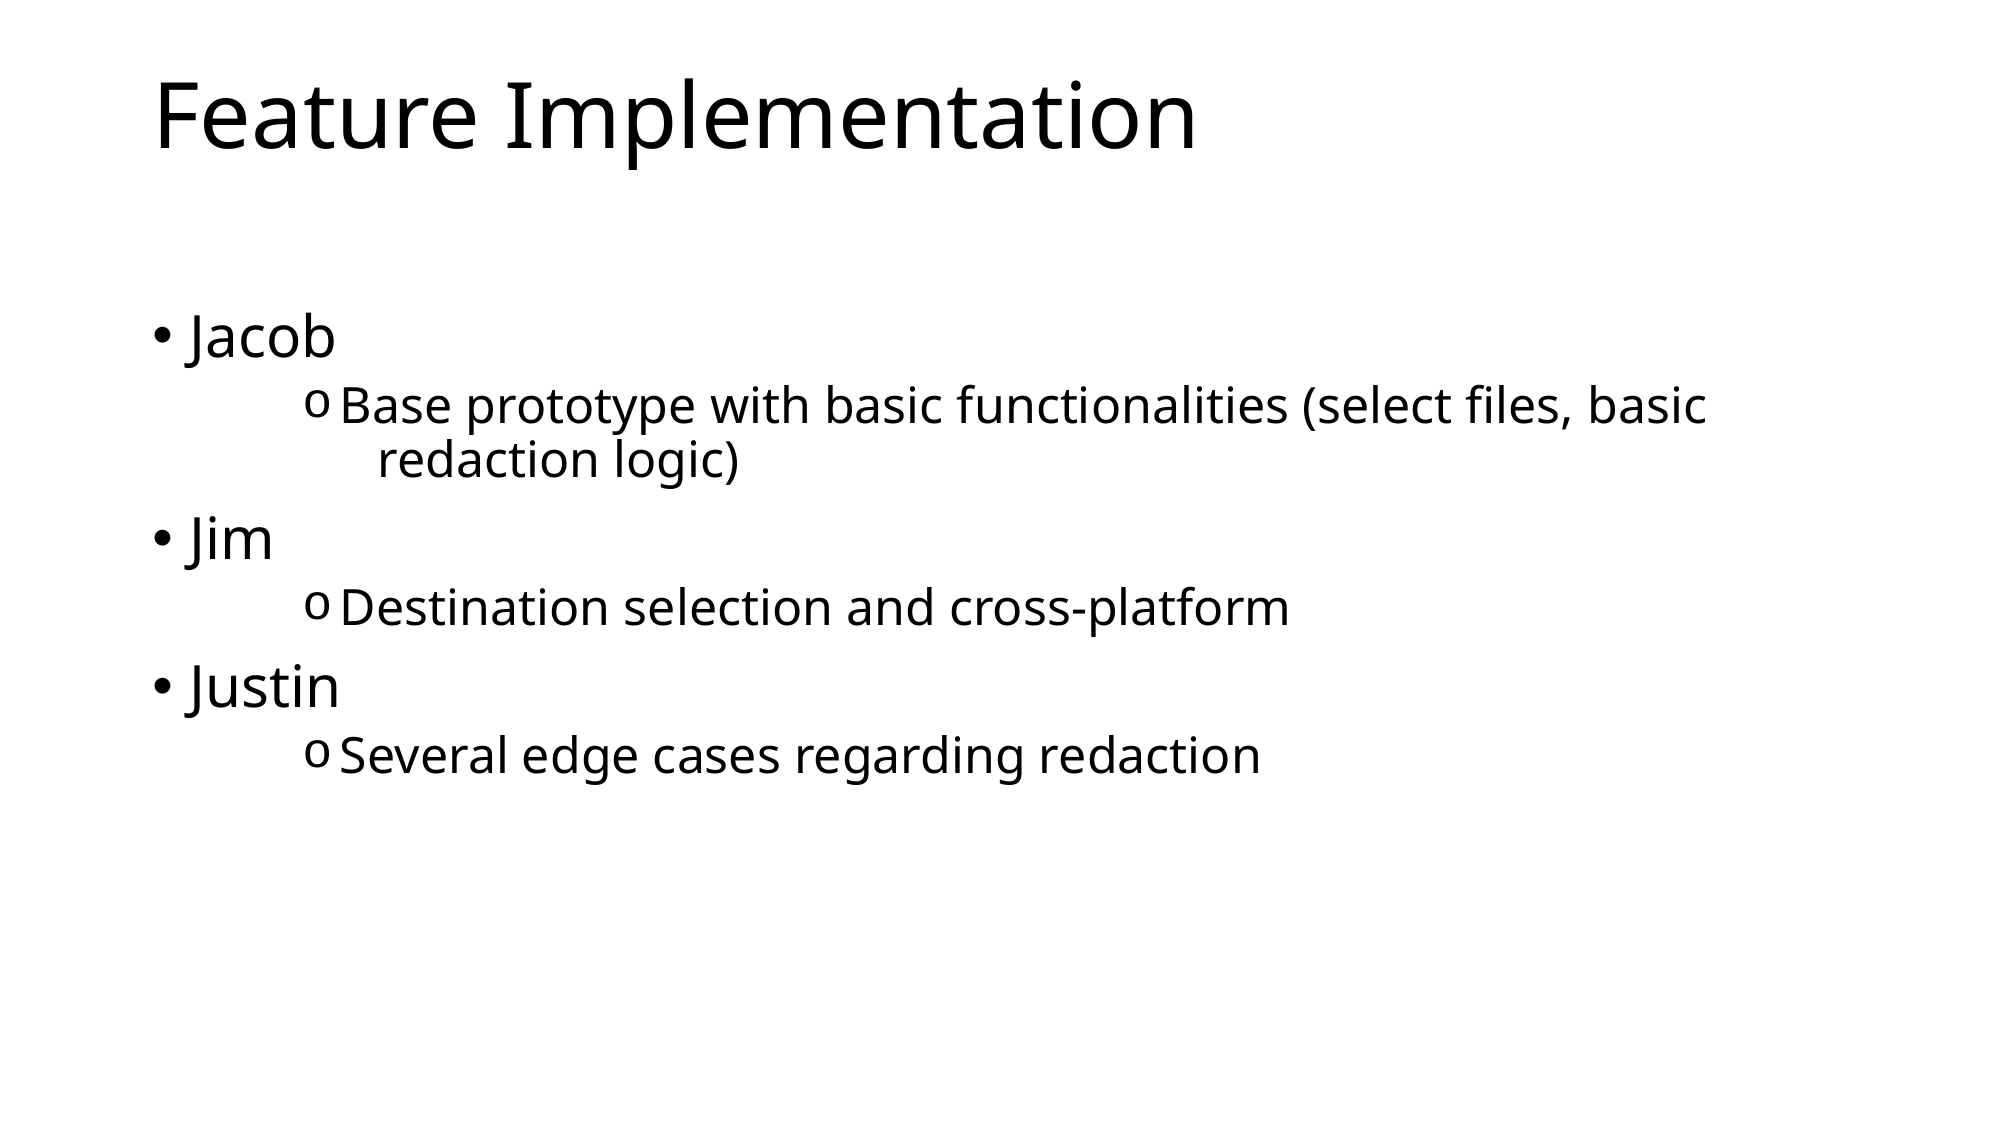

# Feature Implementation
Jacob
Base prototype with basic functionalities (select files, basic redaction logic)
Jim
Destination selection and cross-platform
Justin
Several edge cases regarding redaction